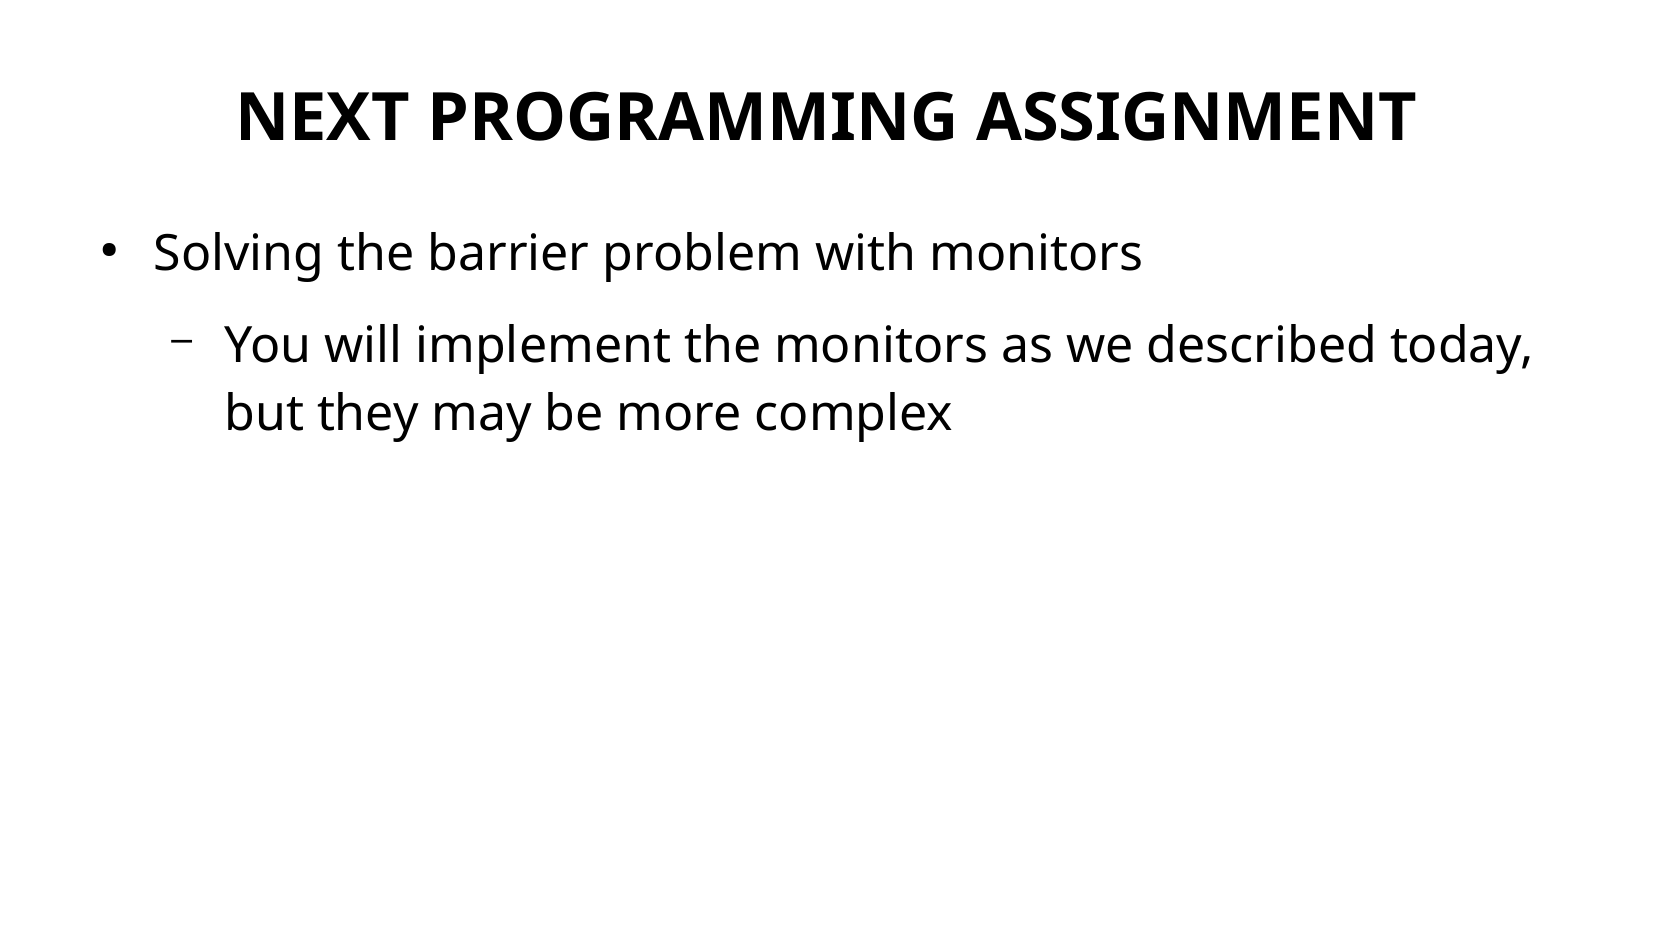

# NEXT PROGRAMMING ASSIGNMENT
Solving the barrier problem with monitors
You will implement the monitors as we described today, but they may be more complex